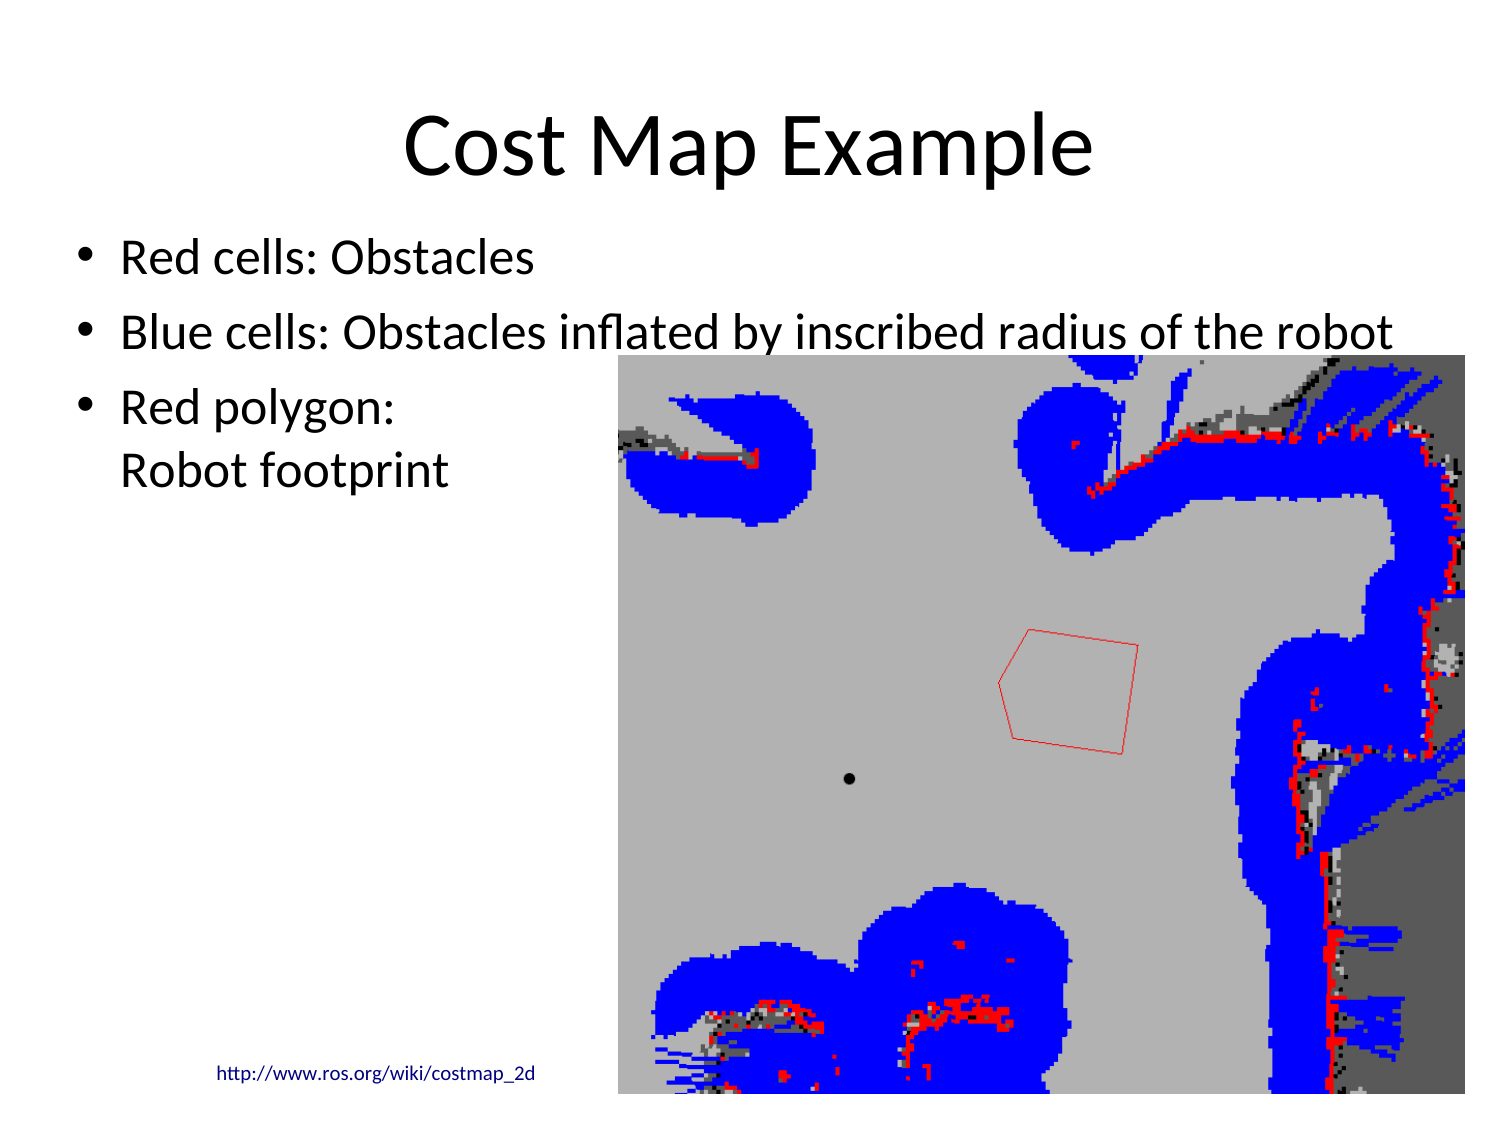

# Cost Map Example
Red cells: Obstacles
Blue cells: Obstacles inflated by inscribed radius of the robot
Red polygon:
Robot footprint
http://www.ros.org/wiki/costmap_2d